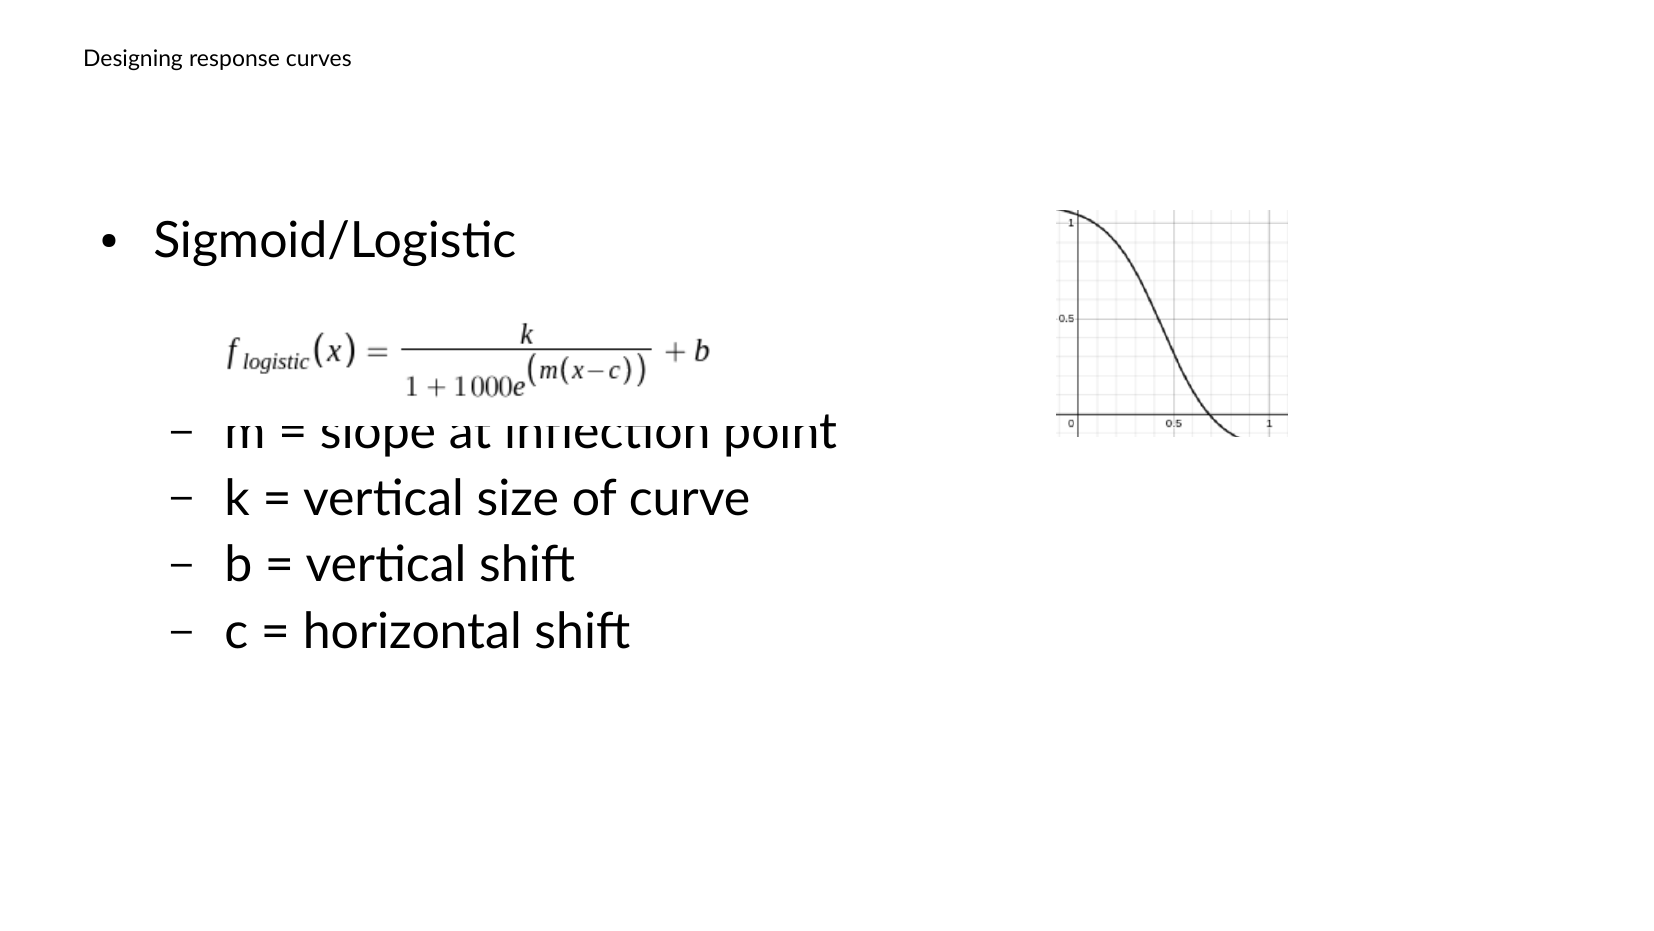

# Designing response curves
Sigmoid/Logistic
m = slope at inflection point
k = vertical size of curve
b = vertical shift
c = horizontal shift